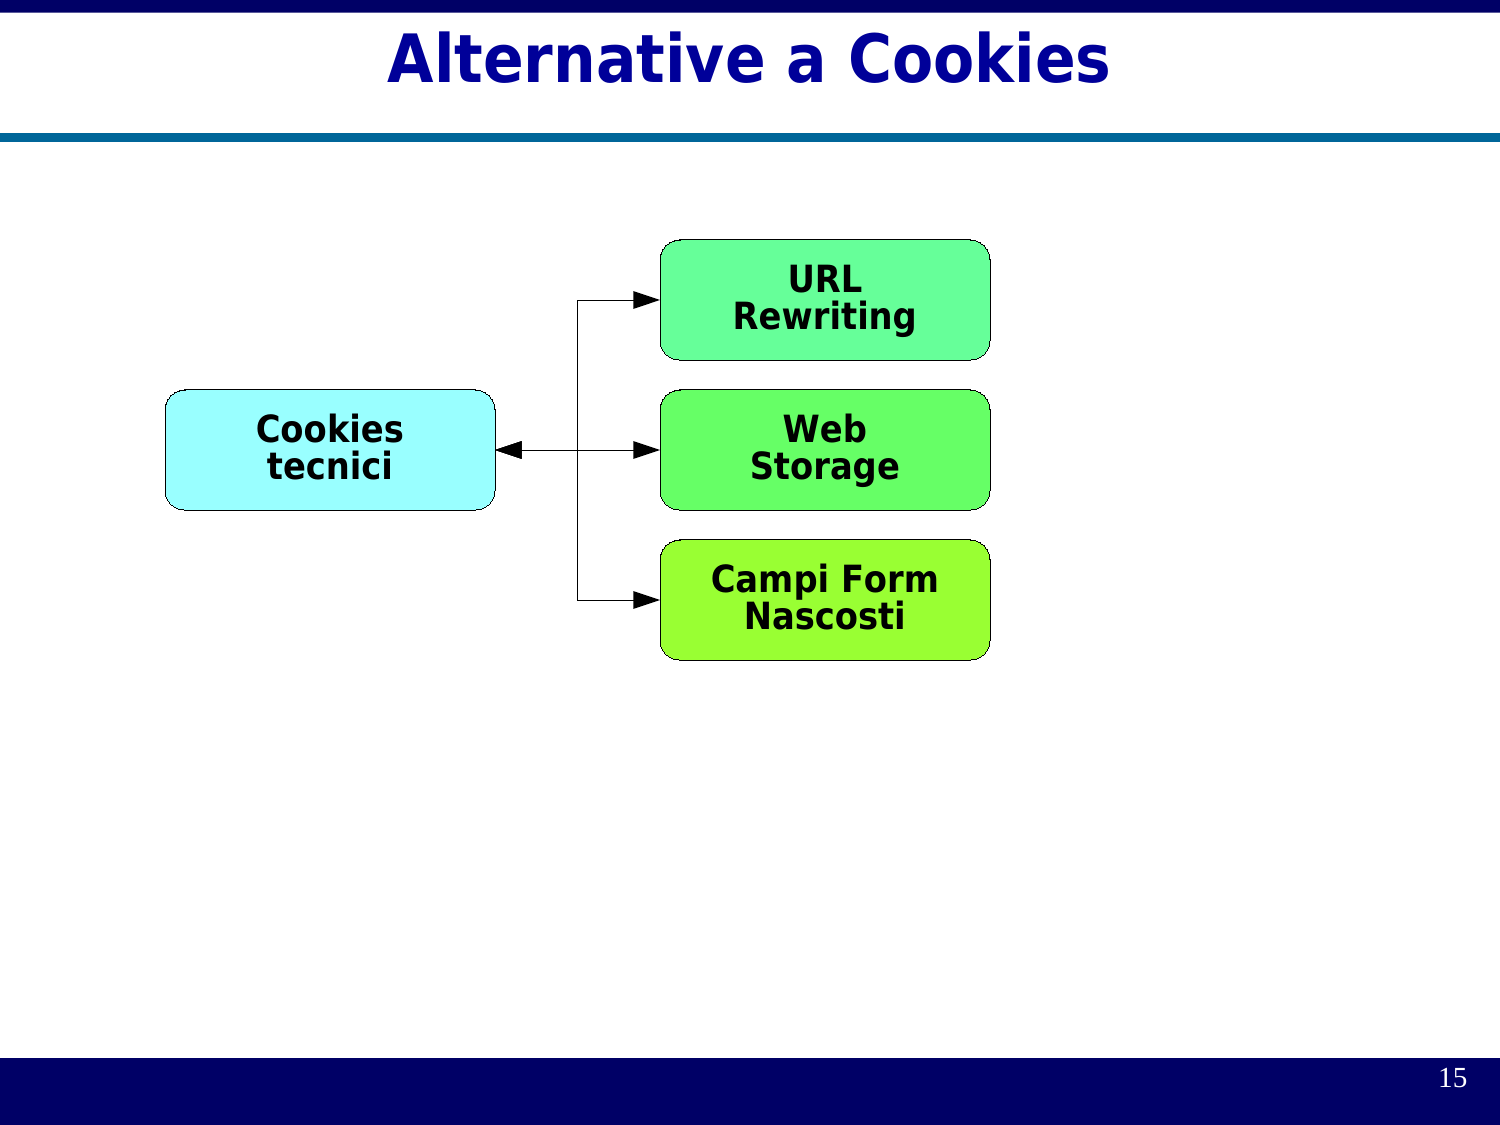

# Alternative a Cookies
URL
Rewriting
Cookies
tecnici
Web
Storage
Campi Form
Nascosti